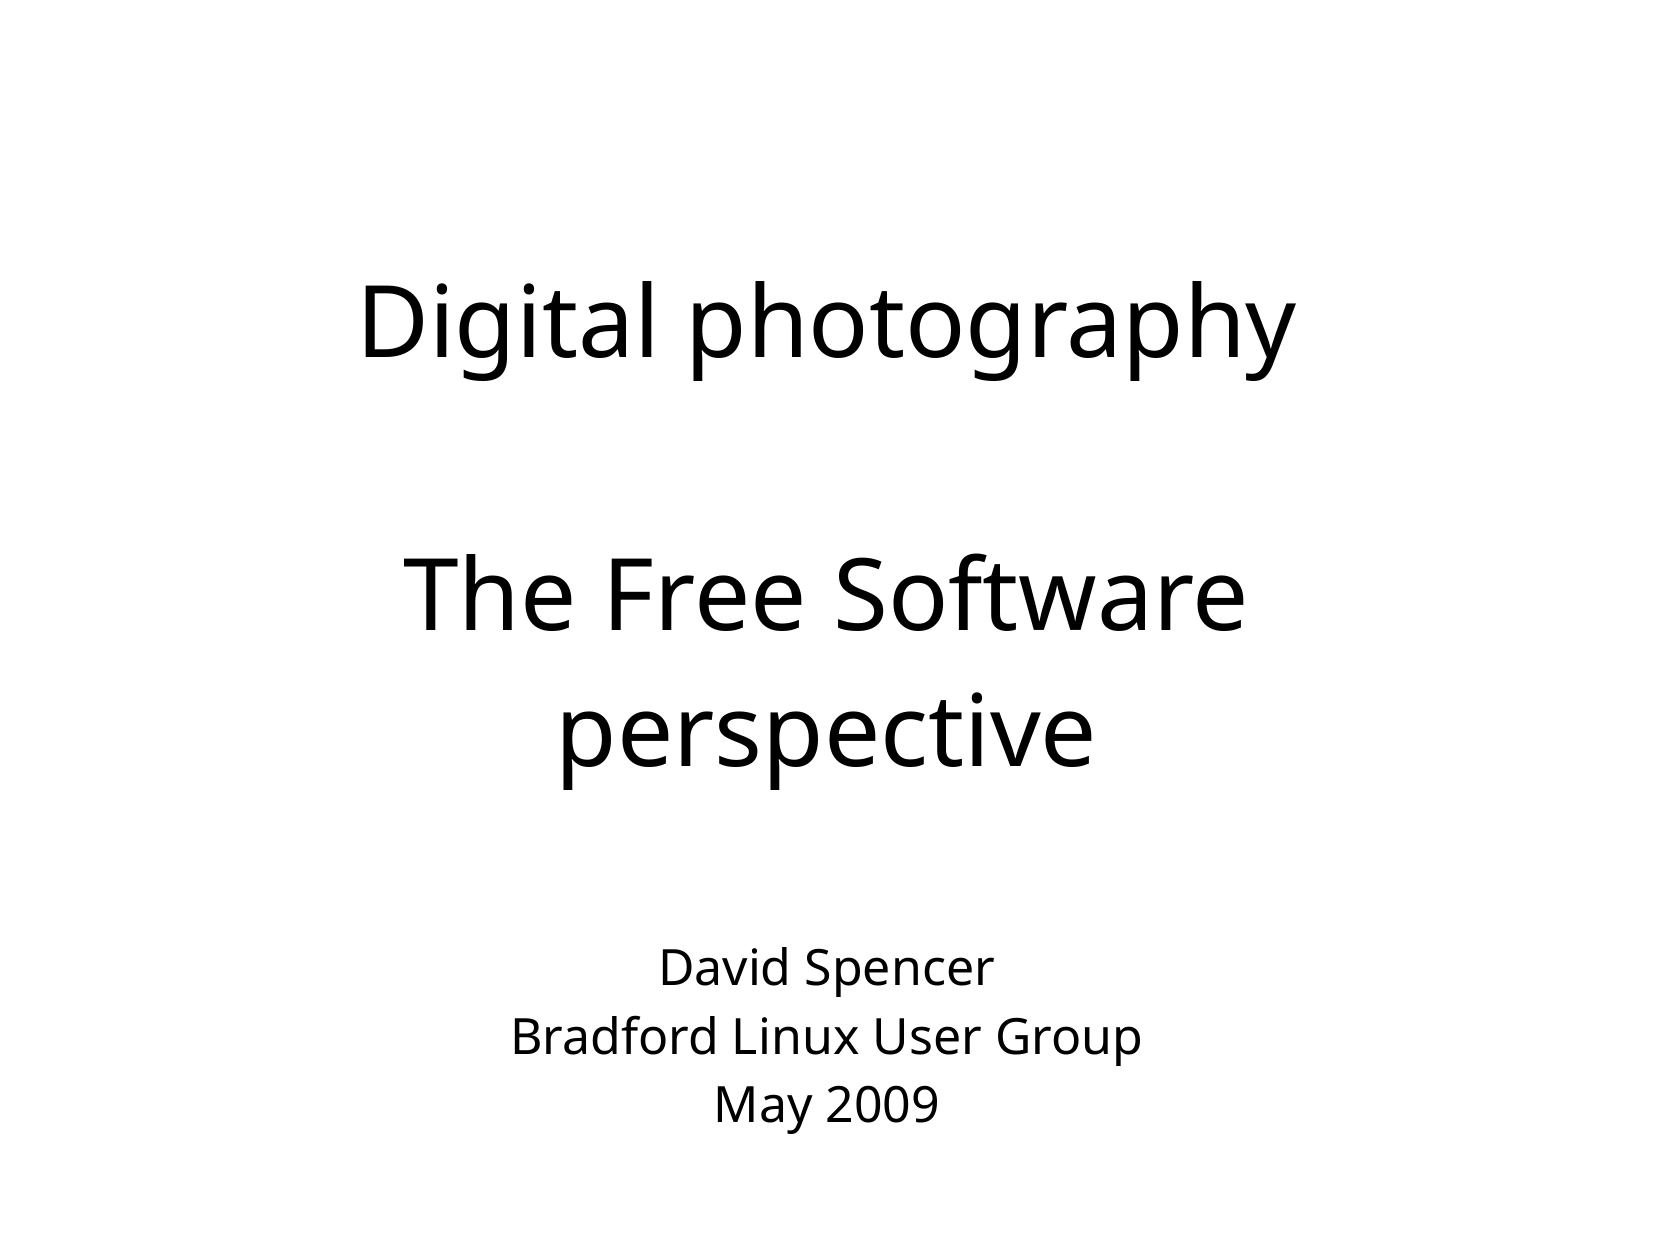

# Digital photography
The Free Software
perspective
David Spencer
Bradford Linux User Group
May 2009